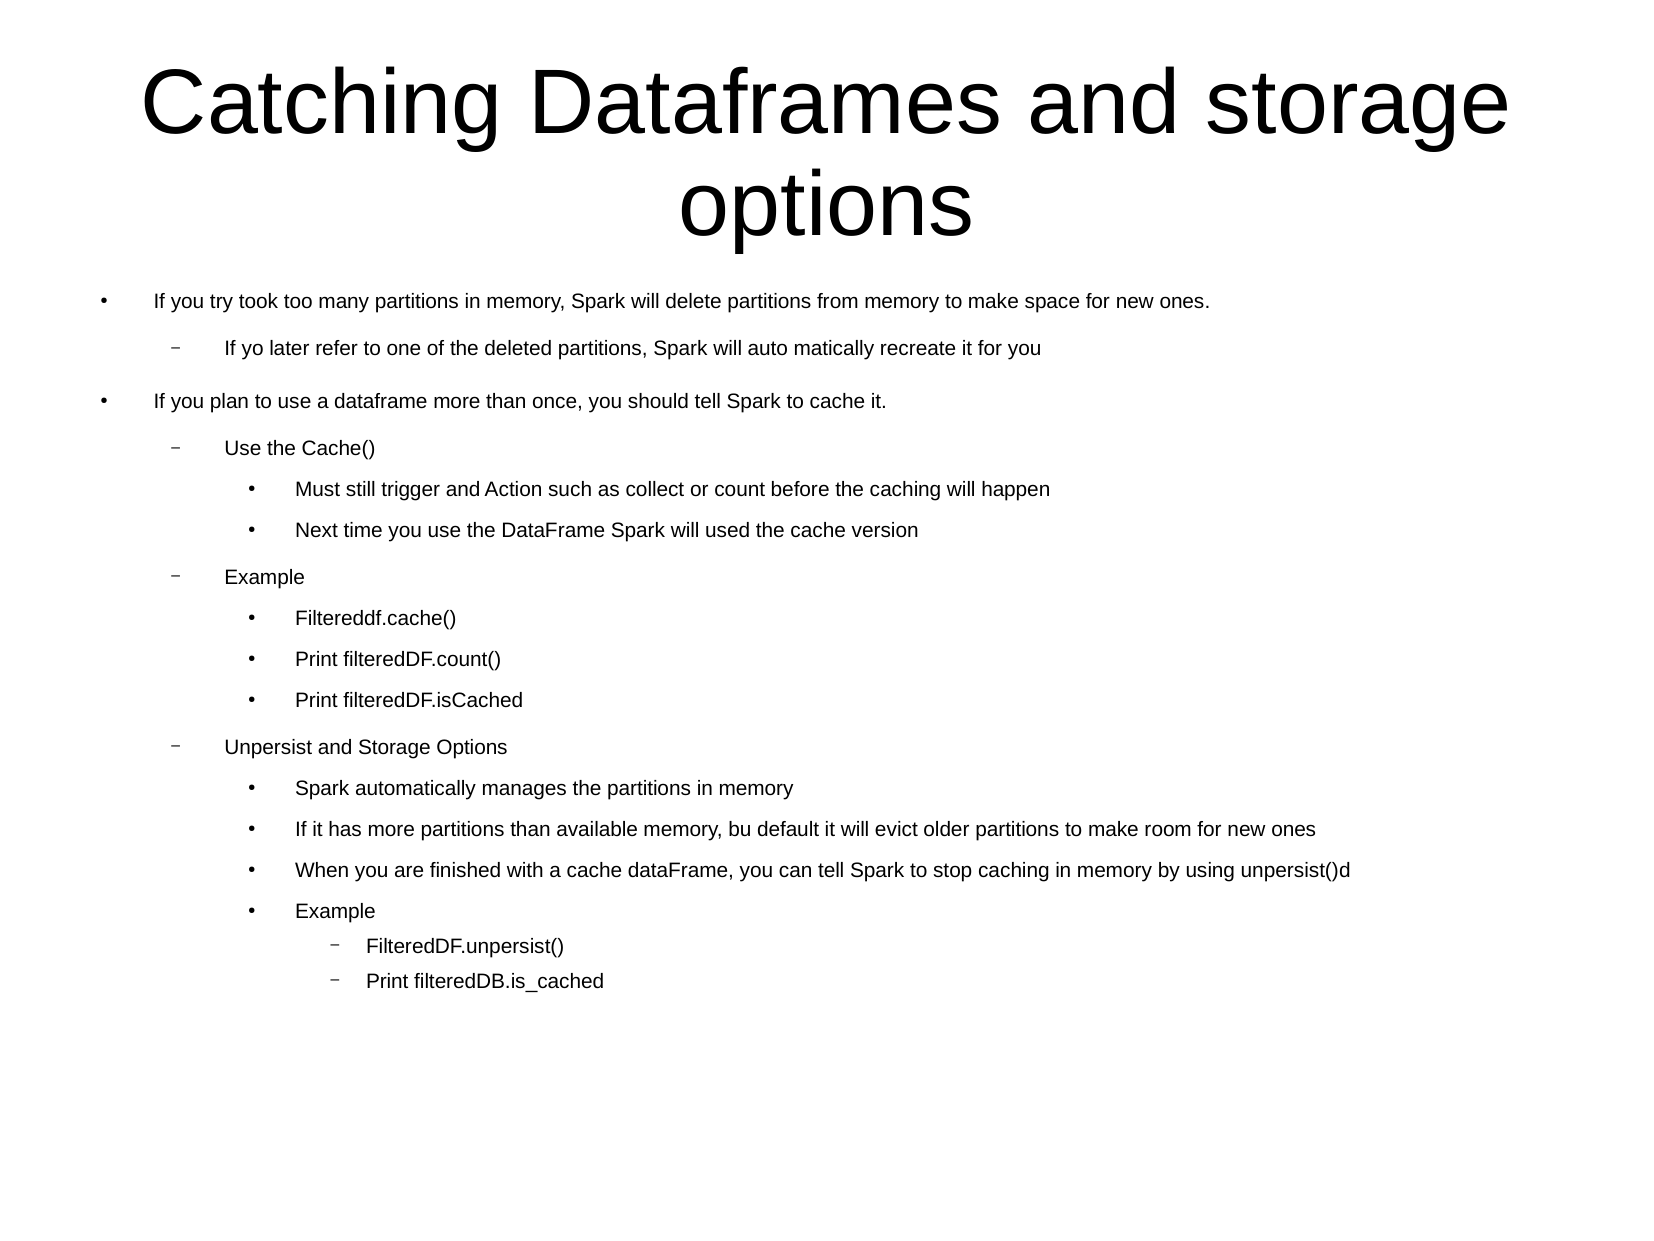

# Catching Dataframes and storage options
If you try took too many partitions in memory, Spark will delete partitions from memory to make space for new ones.
If yo later refer to one of the deleted partitions, Spark will auto matically recreate it for you
If you plan to use a dataframe more than once, you should tell Spark to cache it.
Use the Cache()
Must still trigger and Action such as collect or count before the caching will happen
Next time you use the DataFrame Spark will used the cache version
Example
Filtereddf.cache()
Print filteredDF.count()
Print filteredDF.isCached
Unpersist and Storage Options
Spark automatically manages the partitions in memory
If it has more partitions than available memory, bu default it will evict older partitions to make room for new ones
When you are finished with a cache dataFrame, you can tell Spark to stop caching in memory by using unpersist()d
Example
FilteredDF.unpersist()
Print filteredDB.is_cached